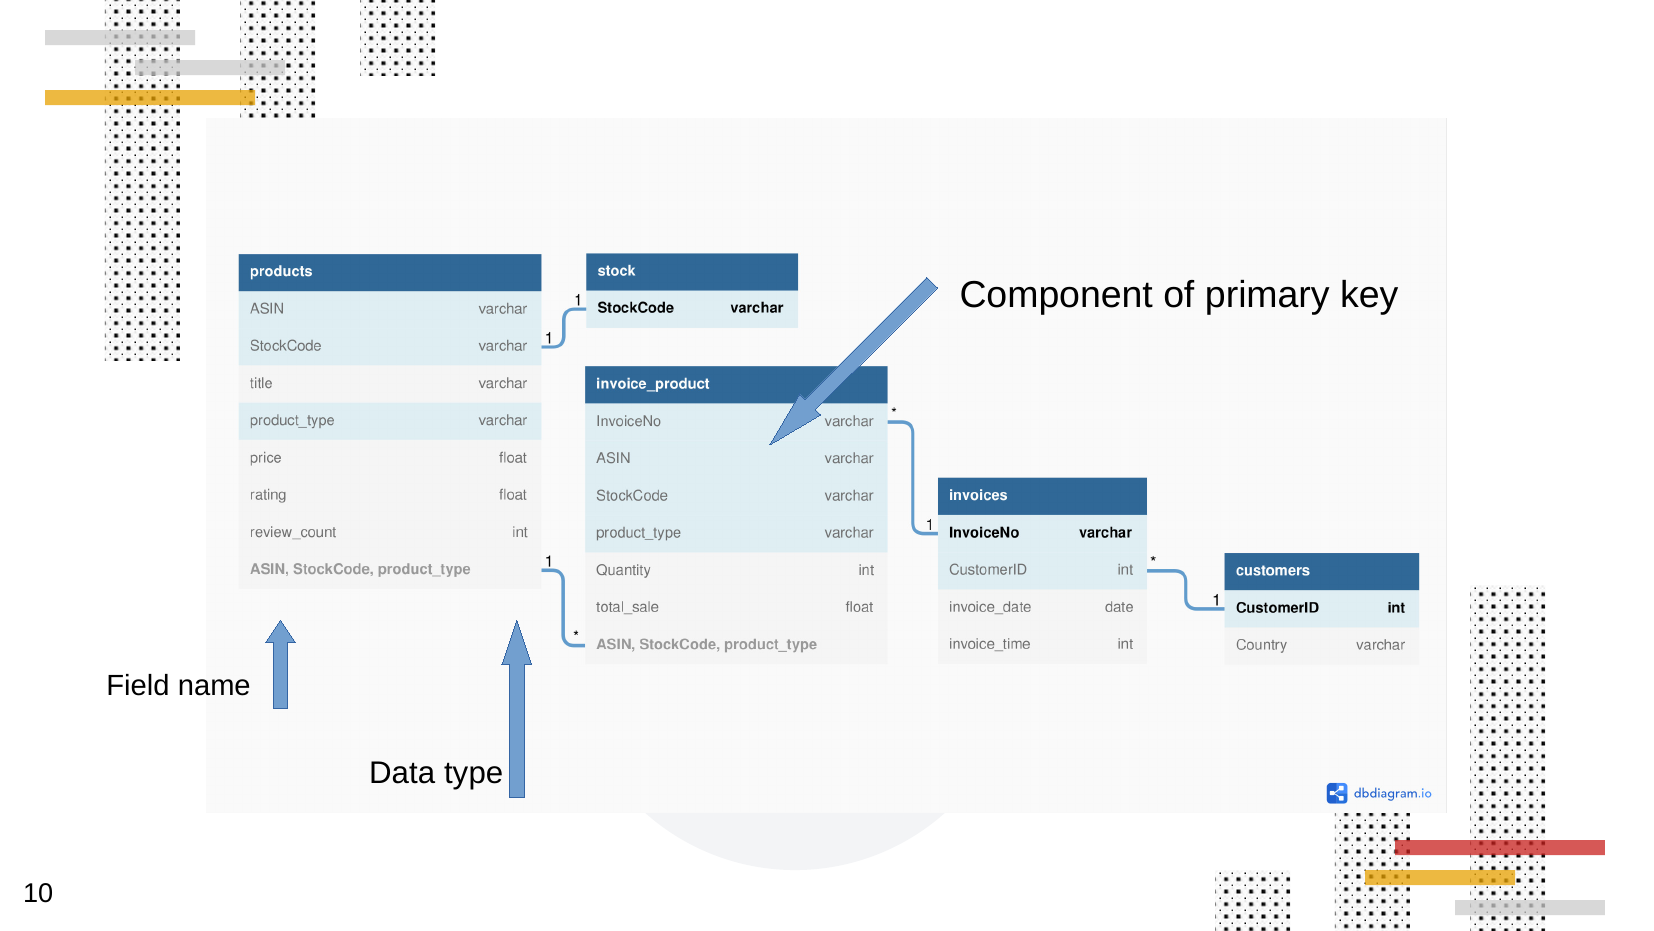

Component of primary key
Field name
Data type